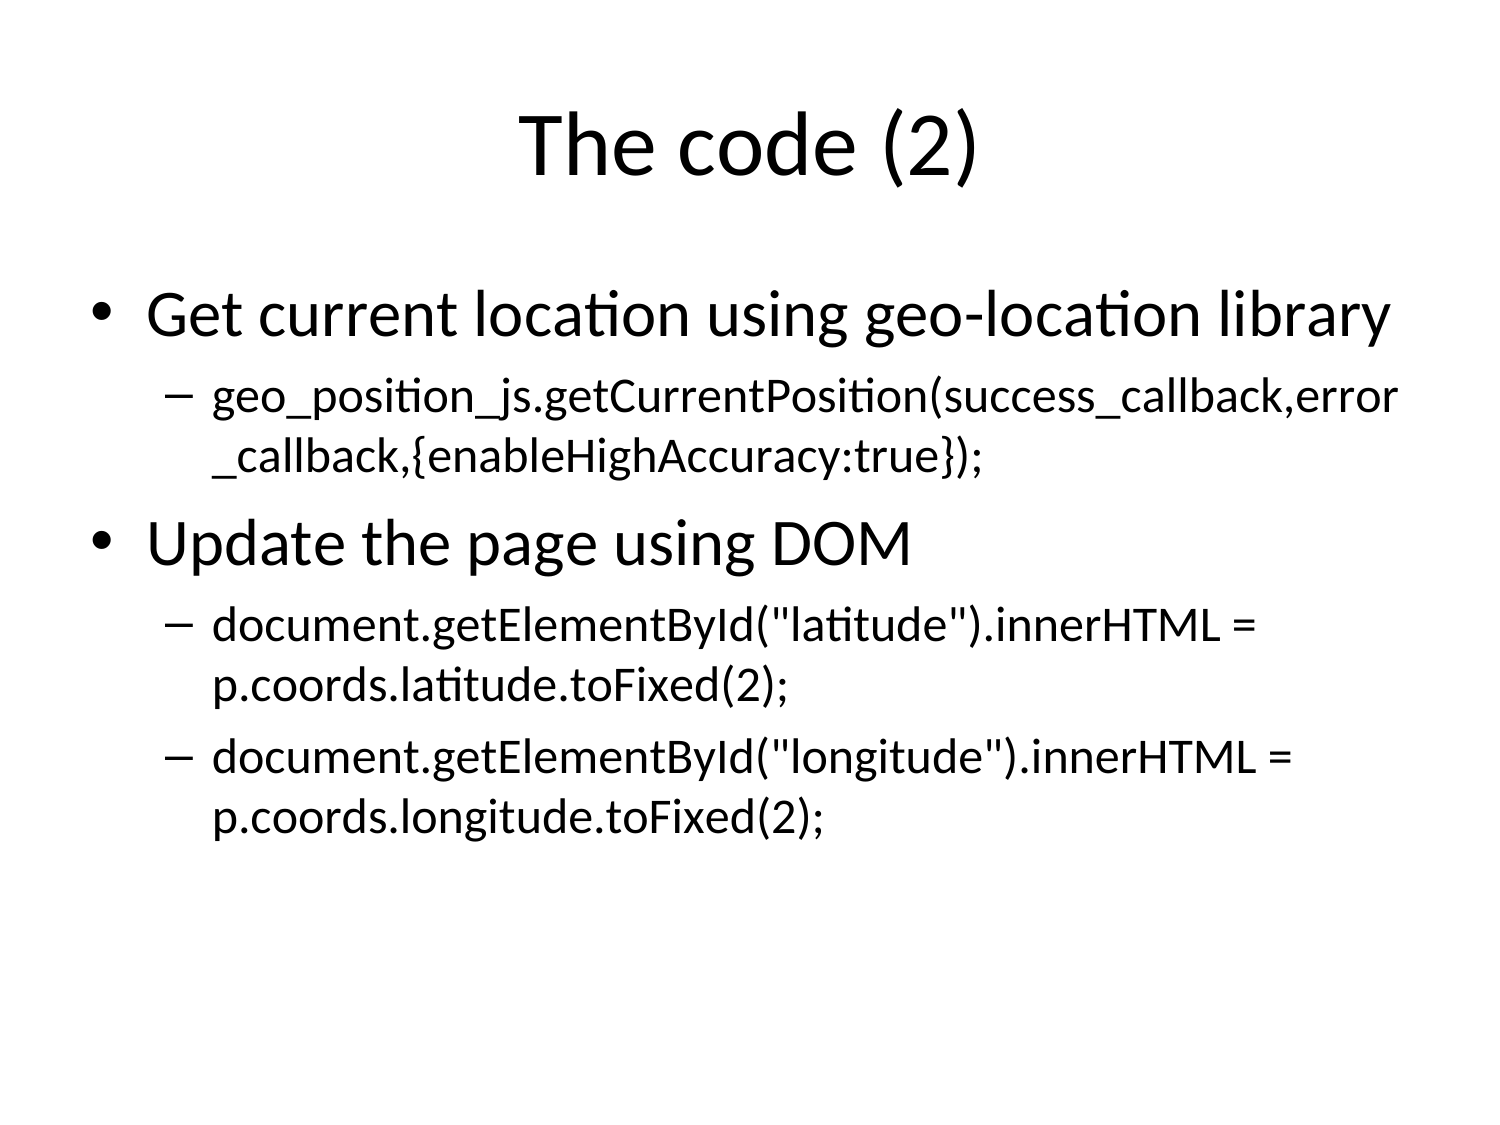

# The code (2)
Get current location using geo-location library
geo_position_js.getCurrentPosition(success_callback,error_callback,{enableHighAccuracy:true});
Update the page using DOM
document.getElementById("latitude").innerHTML = p.coords.latitude.toFixed(2);
document.getElementById("longitude").innerHTML = p.coords.longitude.toFixed(2);